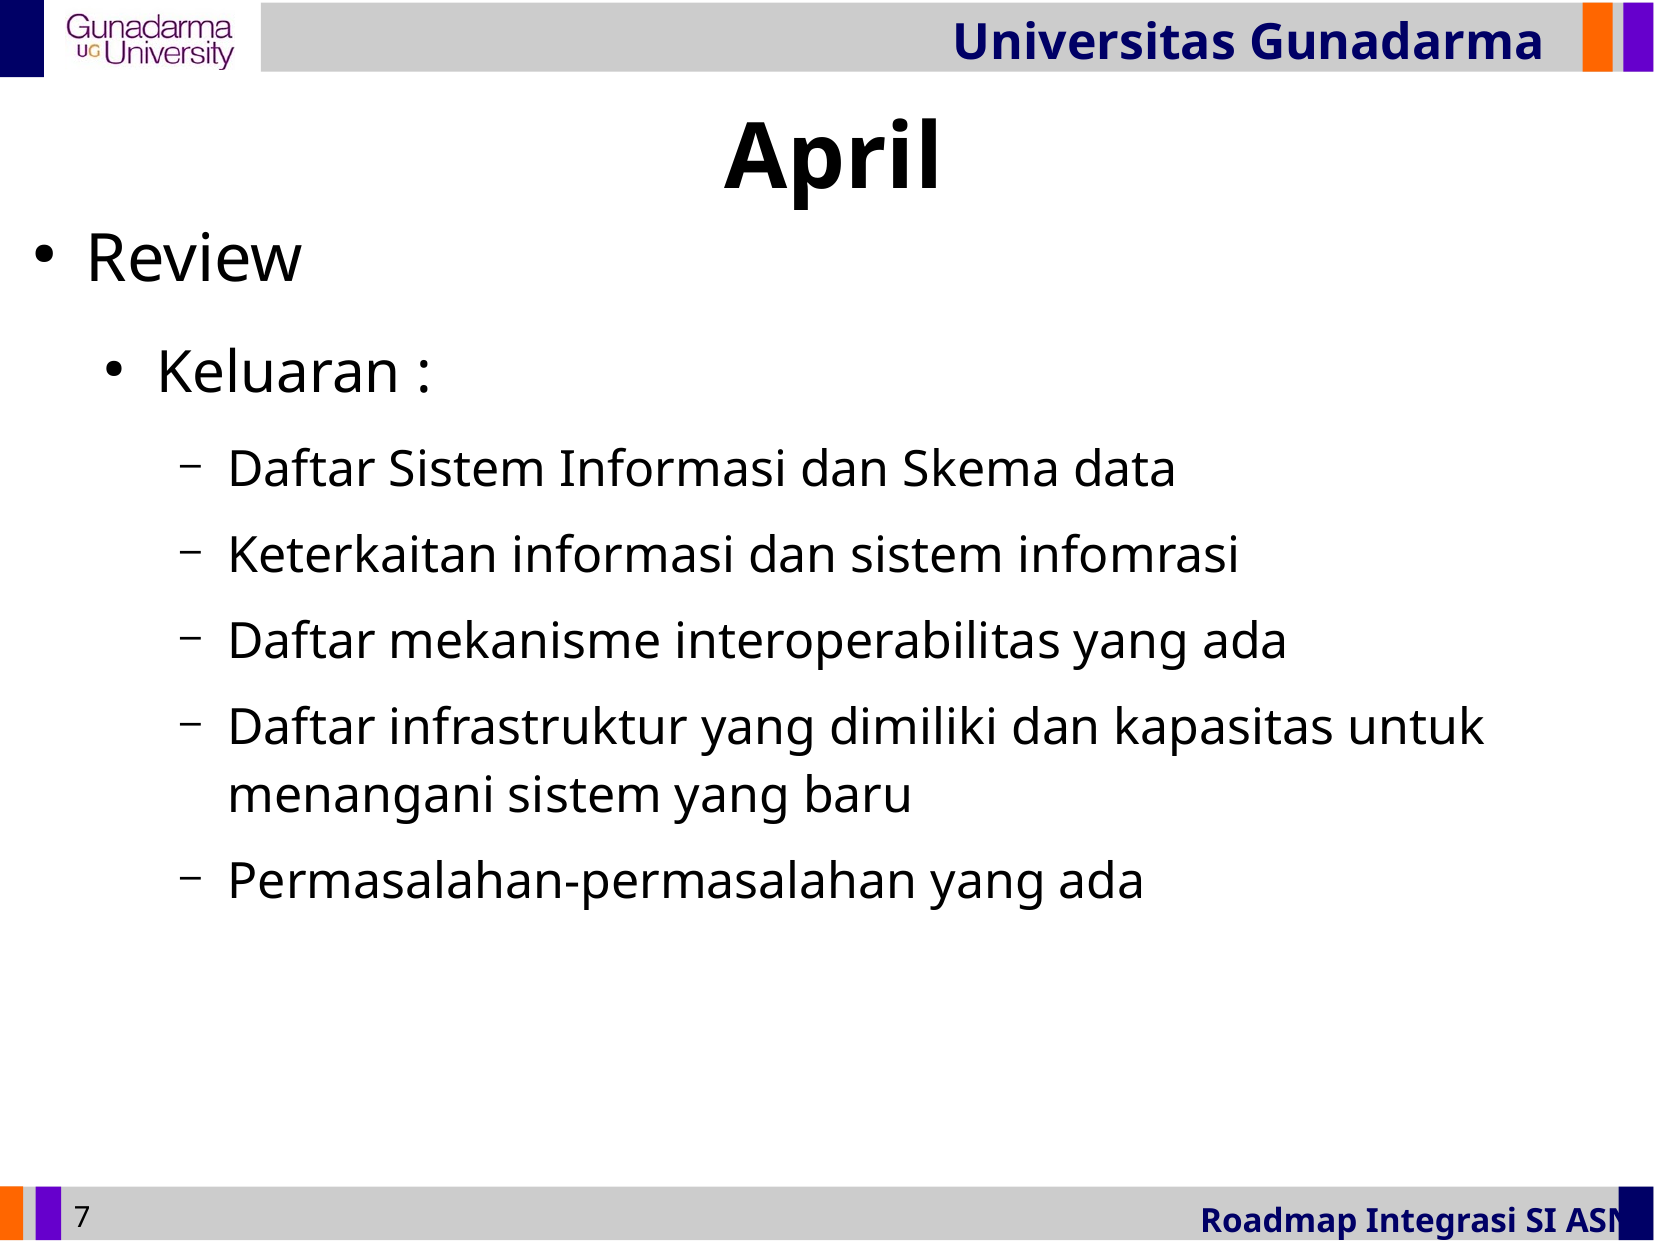

# April
Review
Keluaran :
Daftar Sistem Informasi dan Skema data
Keterkaitan informasi dan sistem infomrasi
Daftar mekanisme interoperabilitas yang ada
Daftar infrastruktur yang dimiliki dan kapasitas untuk menangani sistem yang baru
Permasalahan-permasalahan yang ada